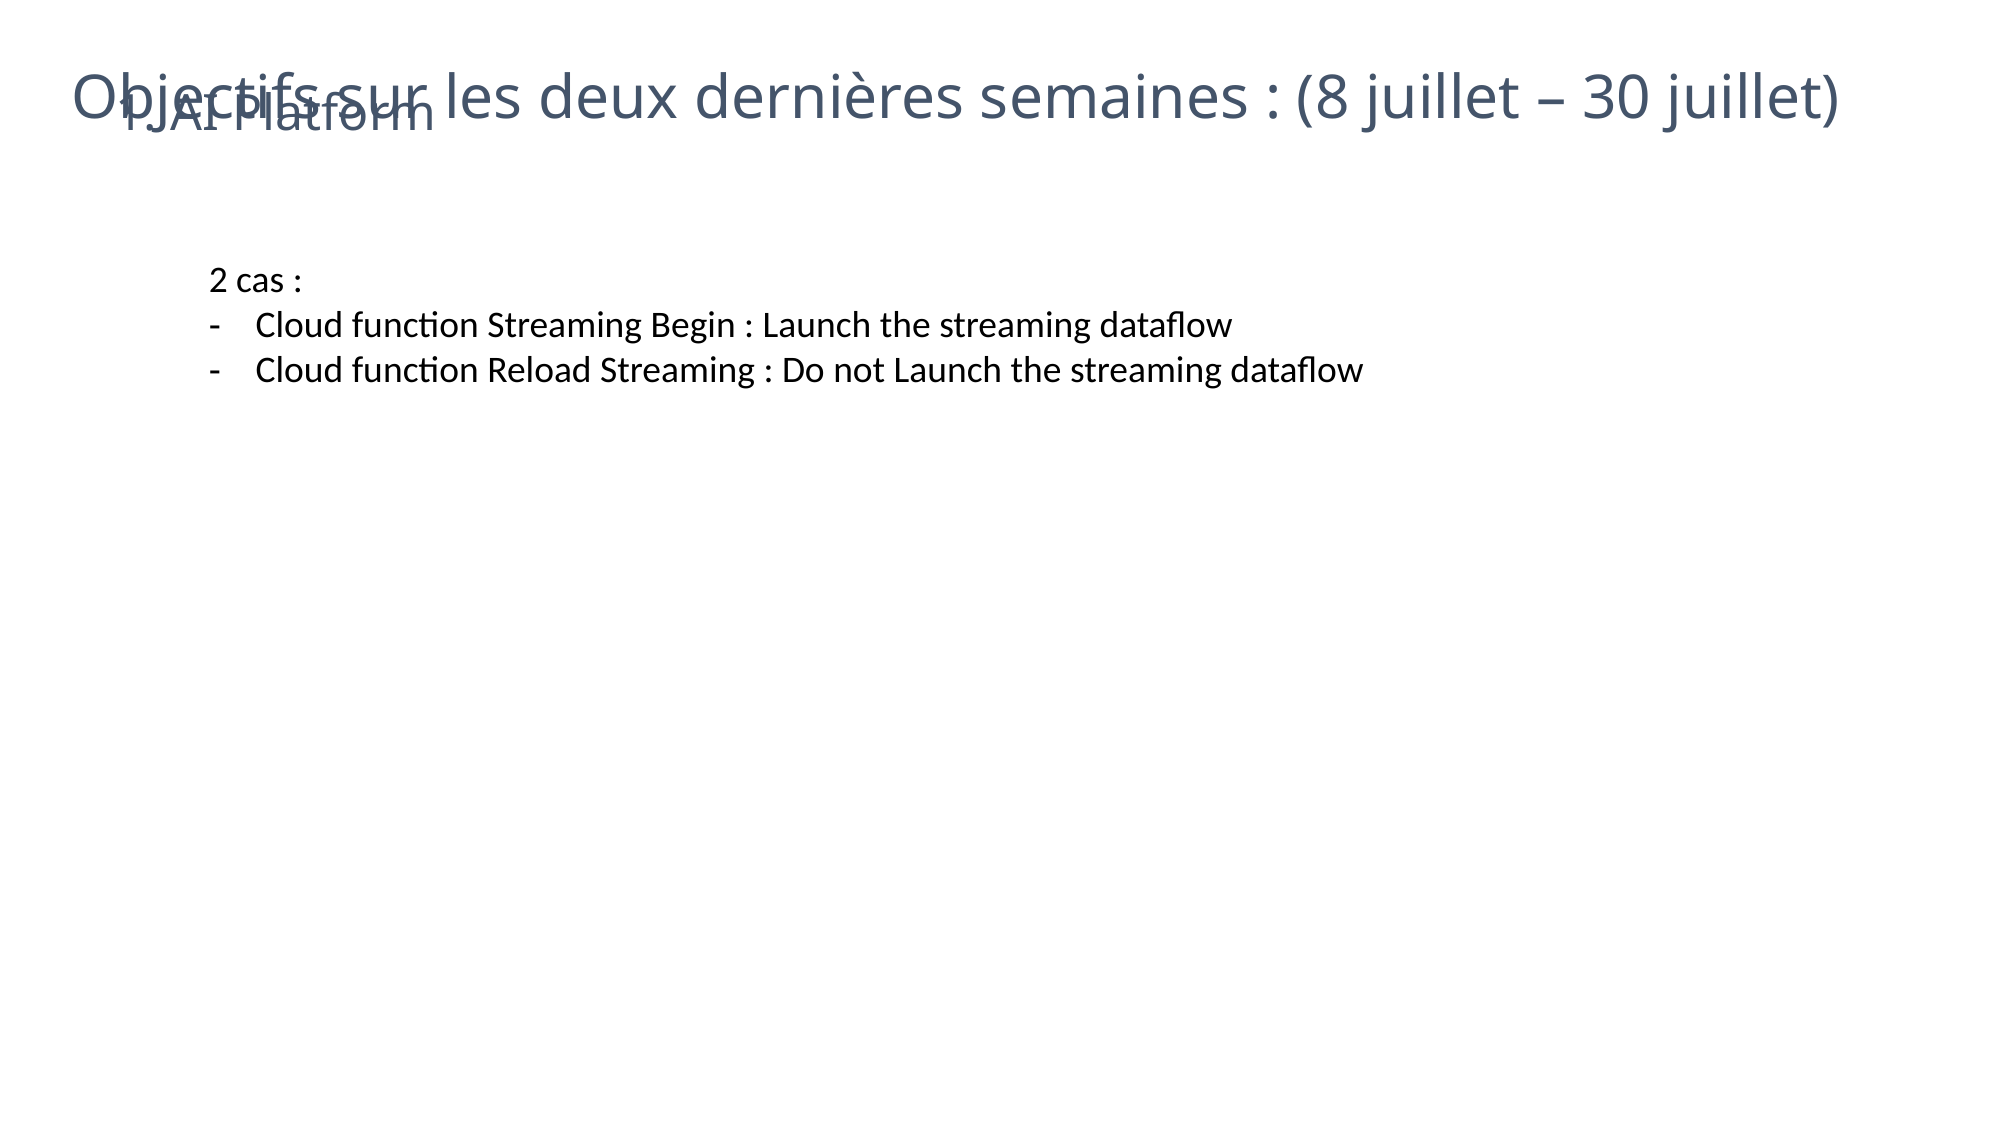

# Objectifs sur les deux dernières semaines : (8 juillet – 30 juillet)
1. AI Platform
2 cas :
Cloud function Streaming Begin : Launch the streaming dataflow
Cloud function Reload Streaming : Do not Launch the streaming dataflow